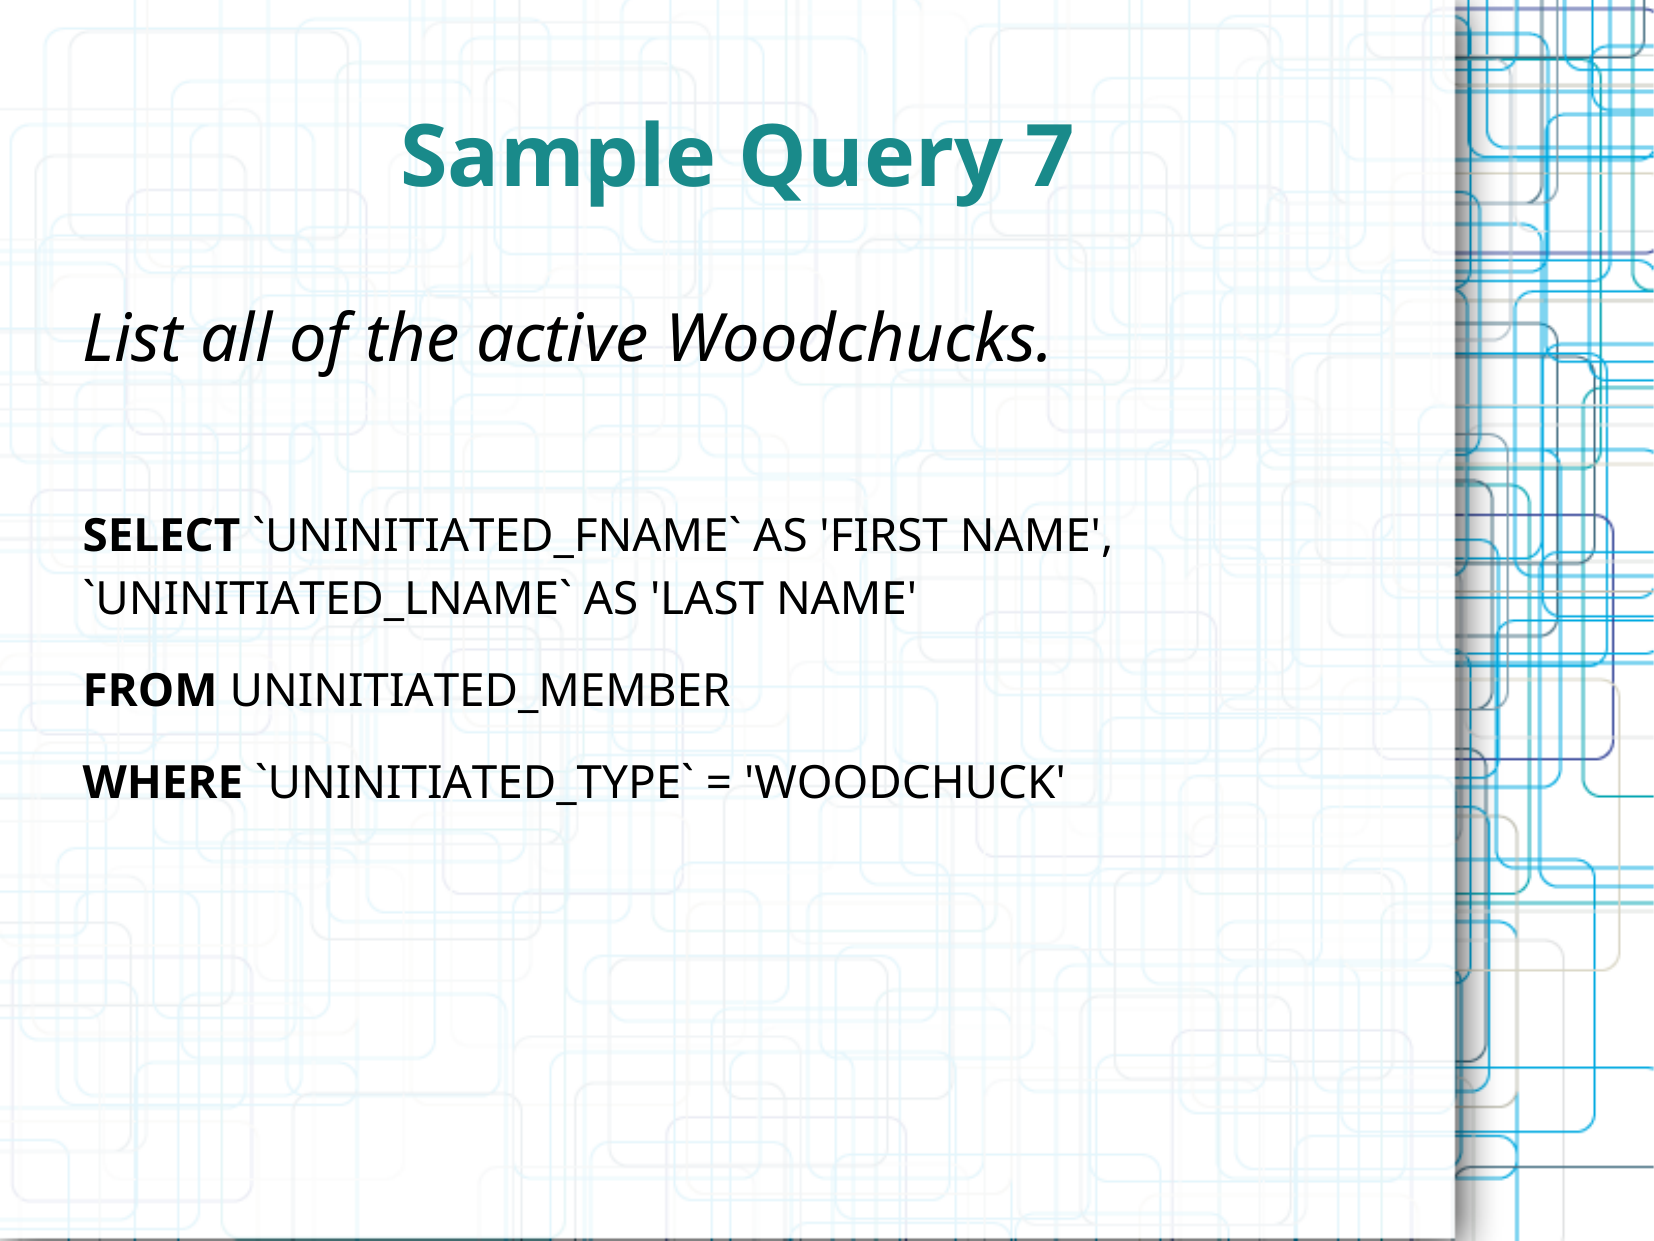

# Sample Query 7
List all of the active Woodchucks.
SELECT `UNINITIATED_FNAME` AS 'FIRST NAME', `UNINITIATED_LNAME` AS 'LAST NAME'
FROM UNINITIATED_MEMBER
WHERE `UNINITIATED_TYPE` = 'WOODCHUCK'